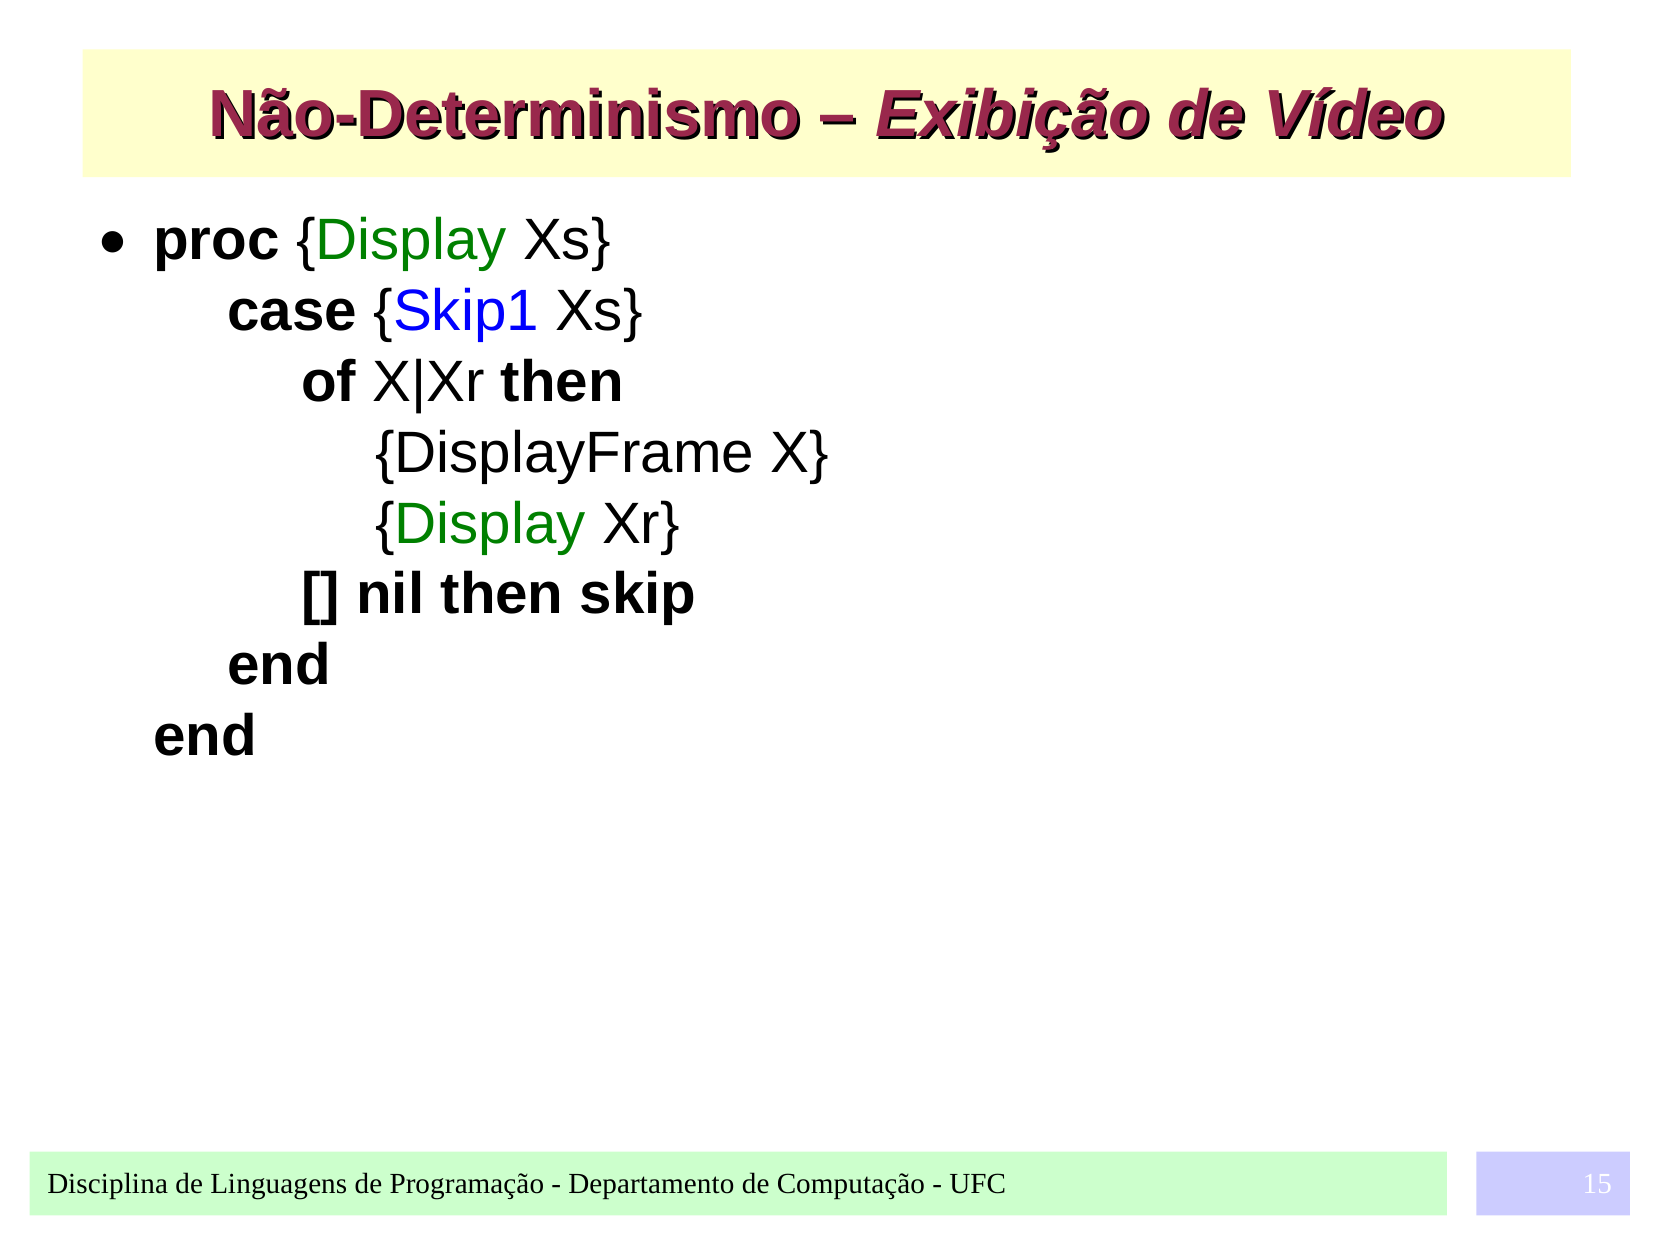

# Não-Determinismo – Exibição de Vídeo
proc {Display Xs}
	case {Skip1 Xs}
		of X|Xr then
			{DisplayFrame X}
			{Display Xr}
		[] nil then skip
	end
end
Disciplina de Linguagens de Programação - Departamento de Computação - UFC
15